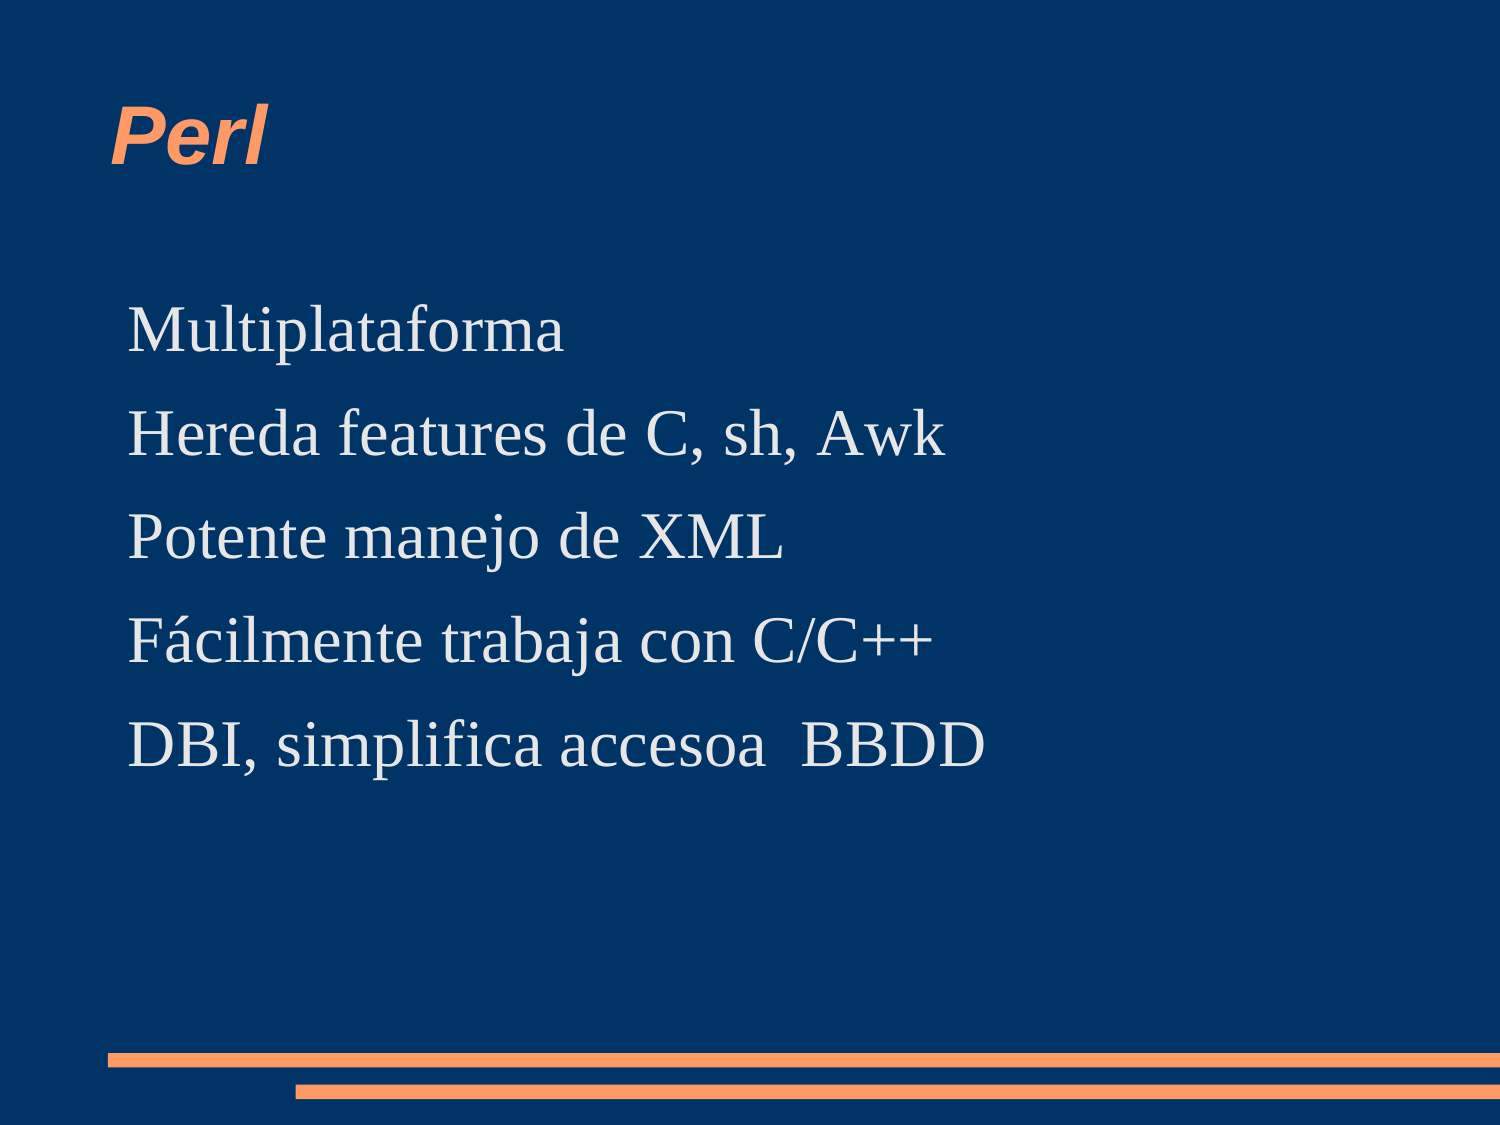

# Perl
Multiplataforma
Hereda features de C, sh, Awk
Potente manejo de XML
Fácilmente trabaja con C/C++
DBI, simplifica accesoa BBDD